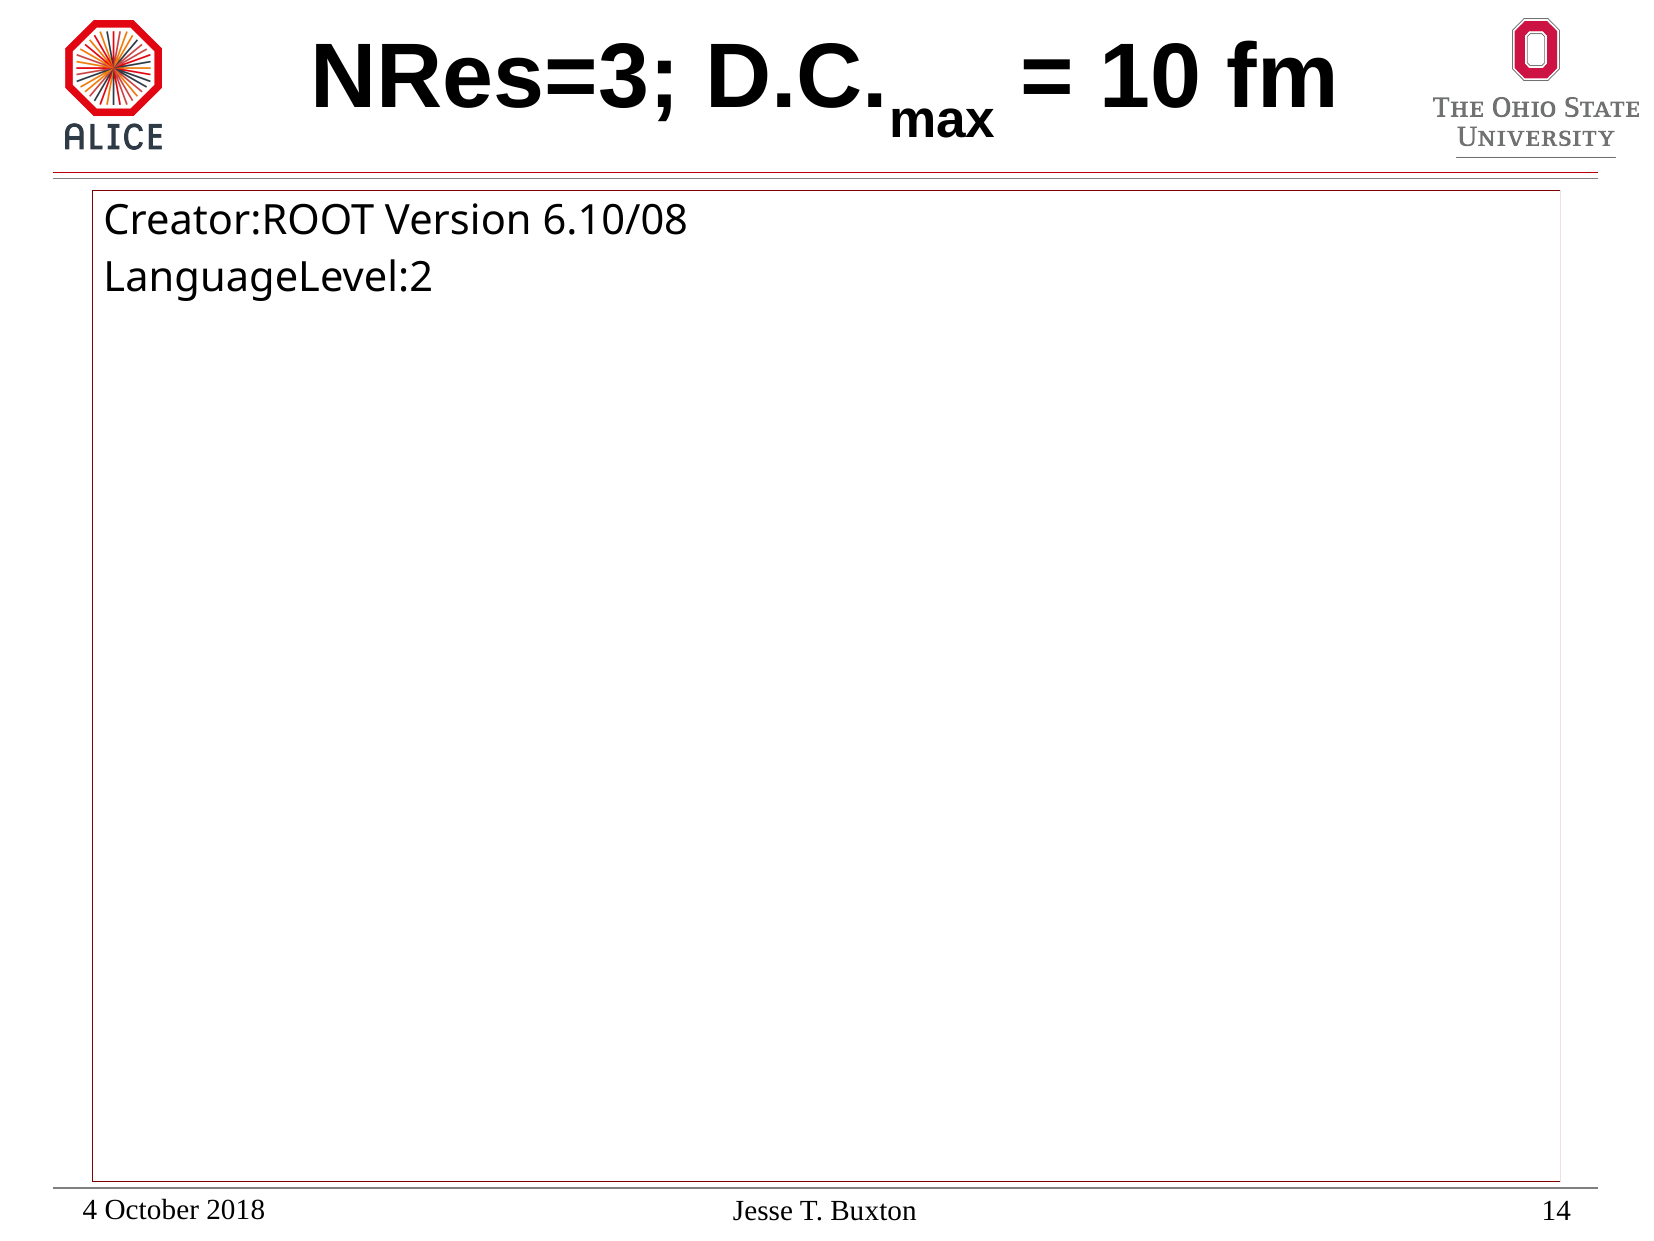

# NRes=3; D.C.max = 10 fm
4 October 2018
Jesse T. Buxton
14